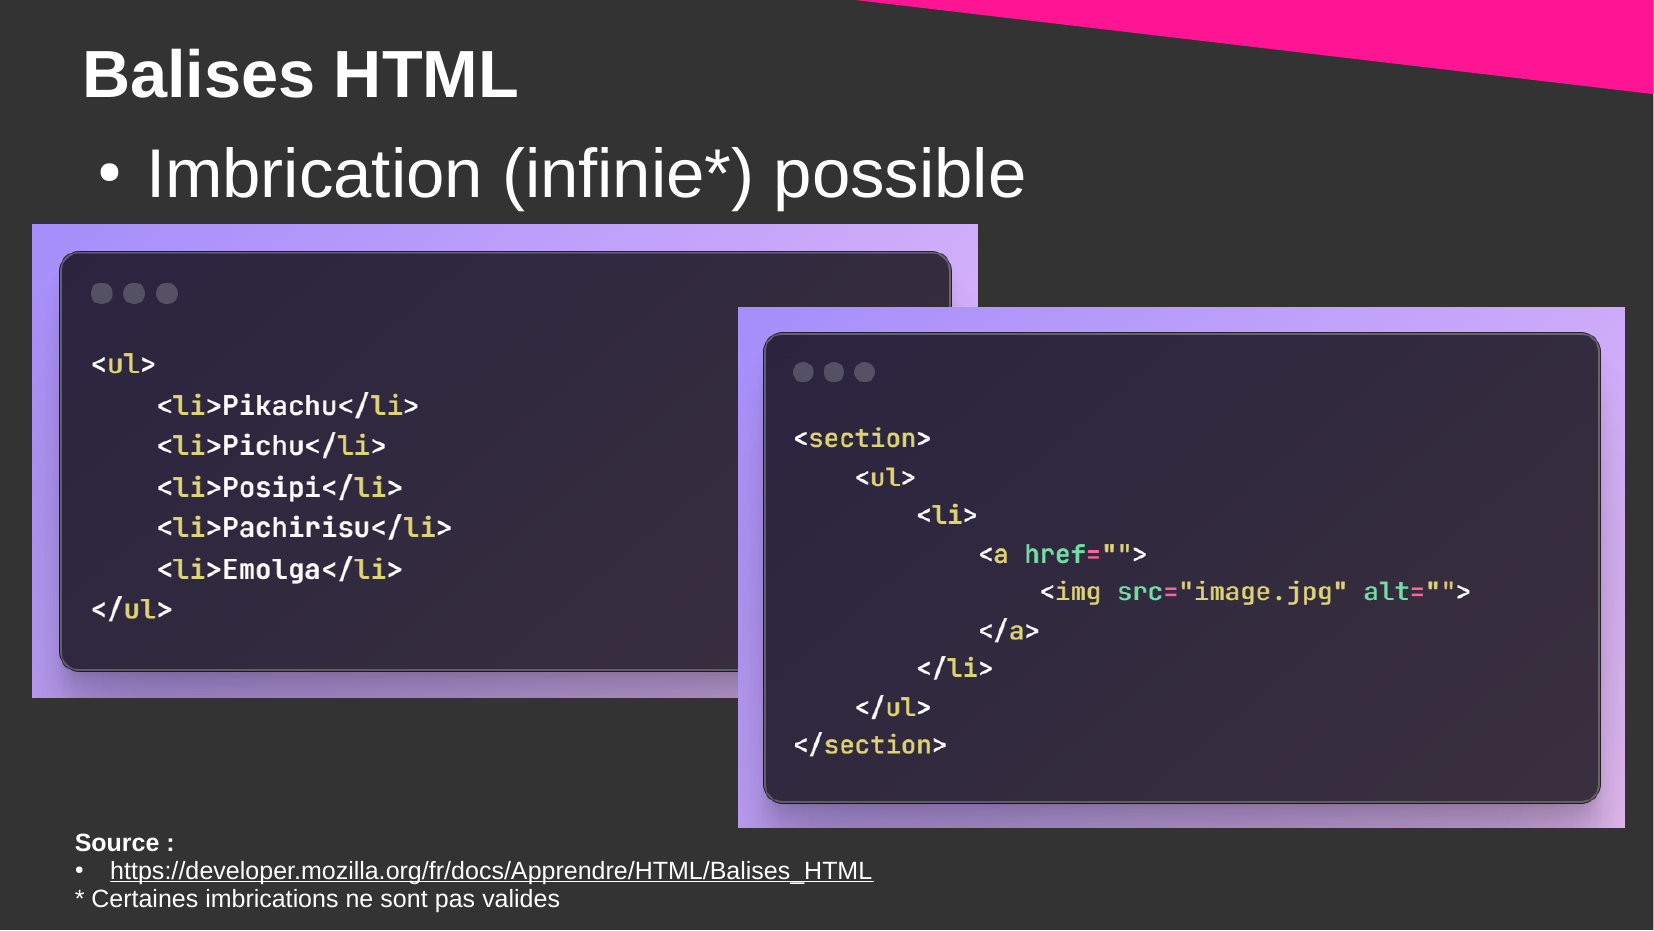

# Balises HTML
Imbrication (infinie*) possible
Source :
https://developer.mozilla.org/fr/docs/Apprendre/HTML/Balises_HTML
* Certaines imbrications ne sont pas valides